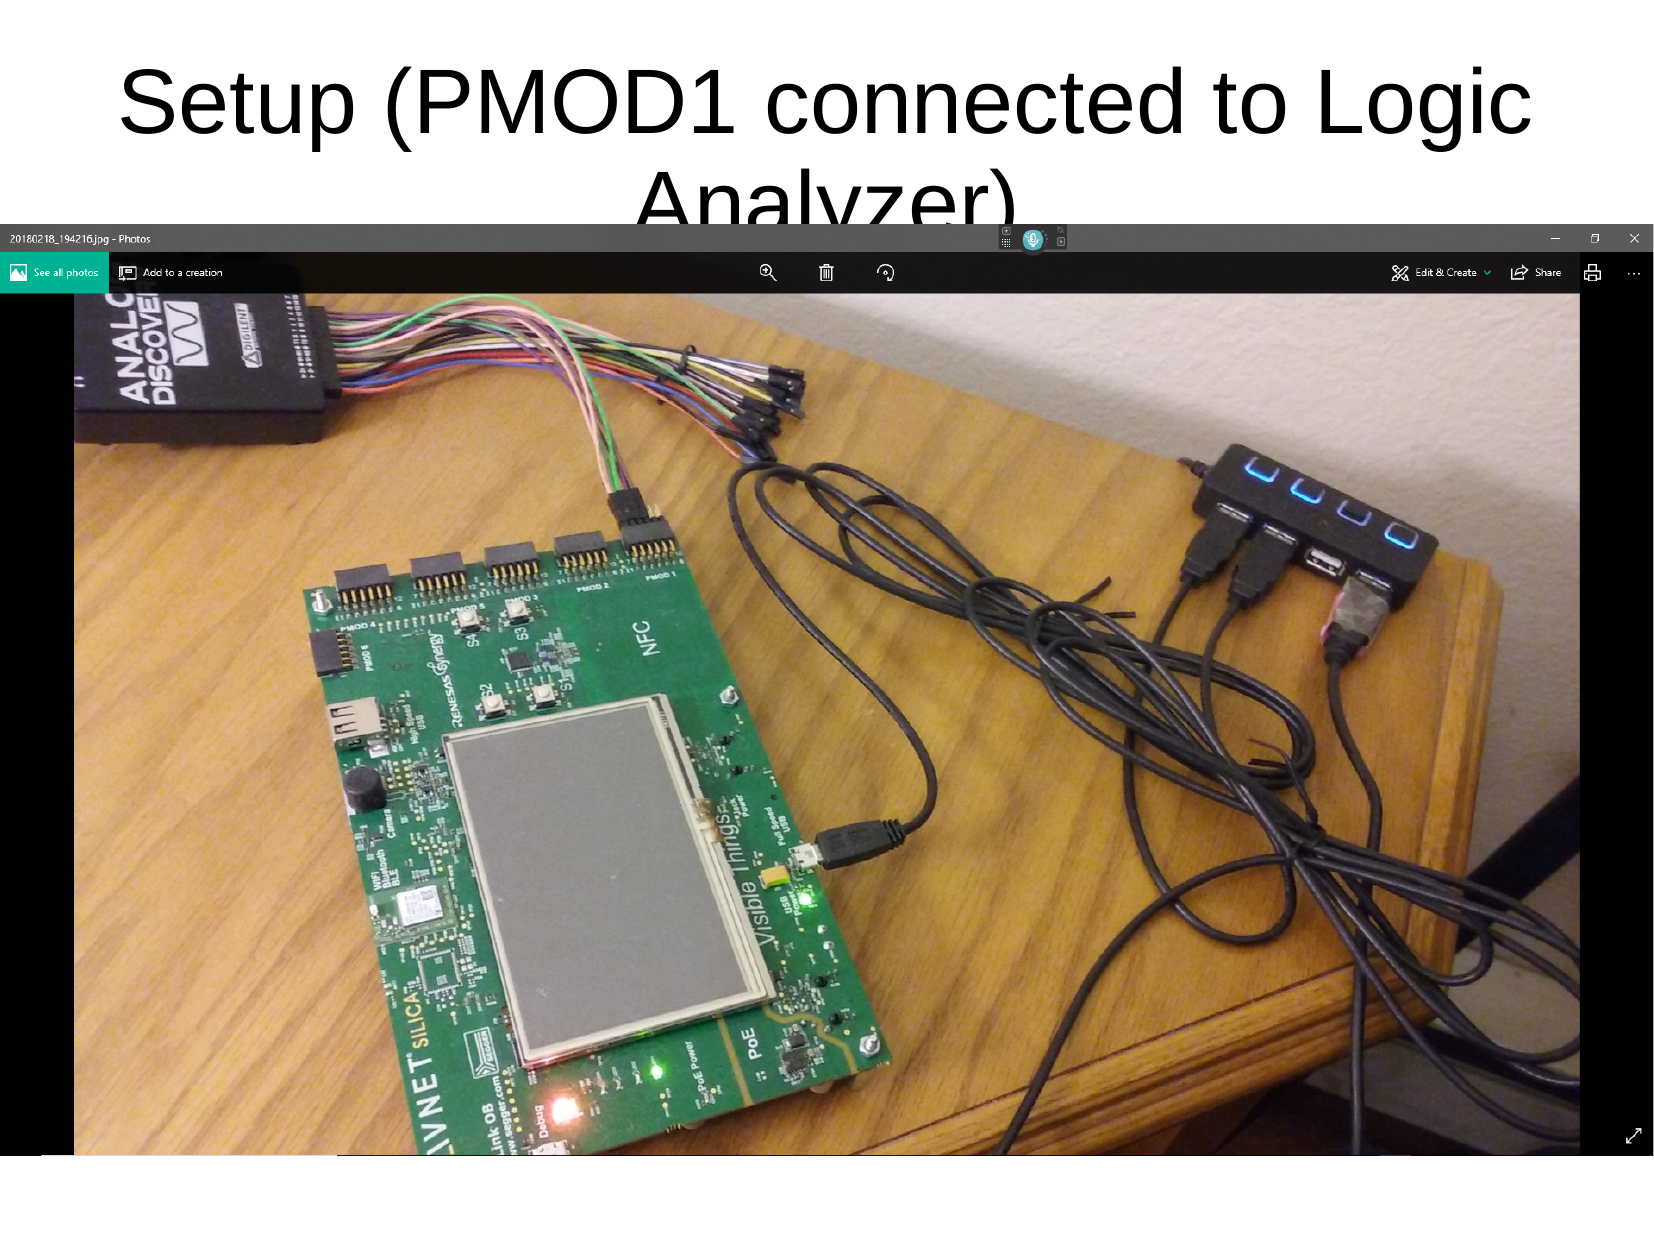

# Setup (PMOD1 connected to Logic Analyzer)